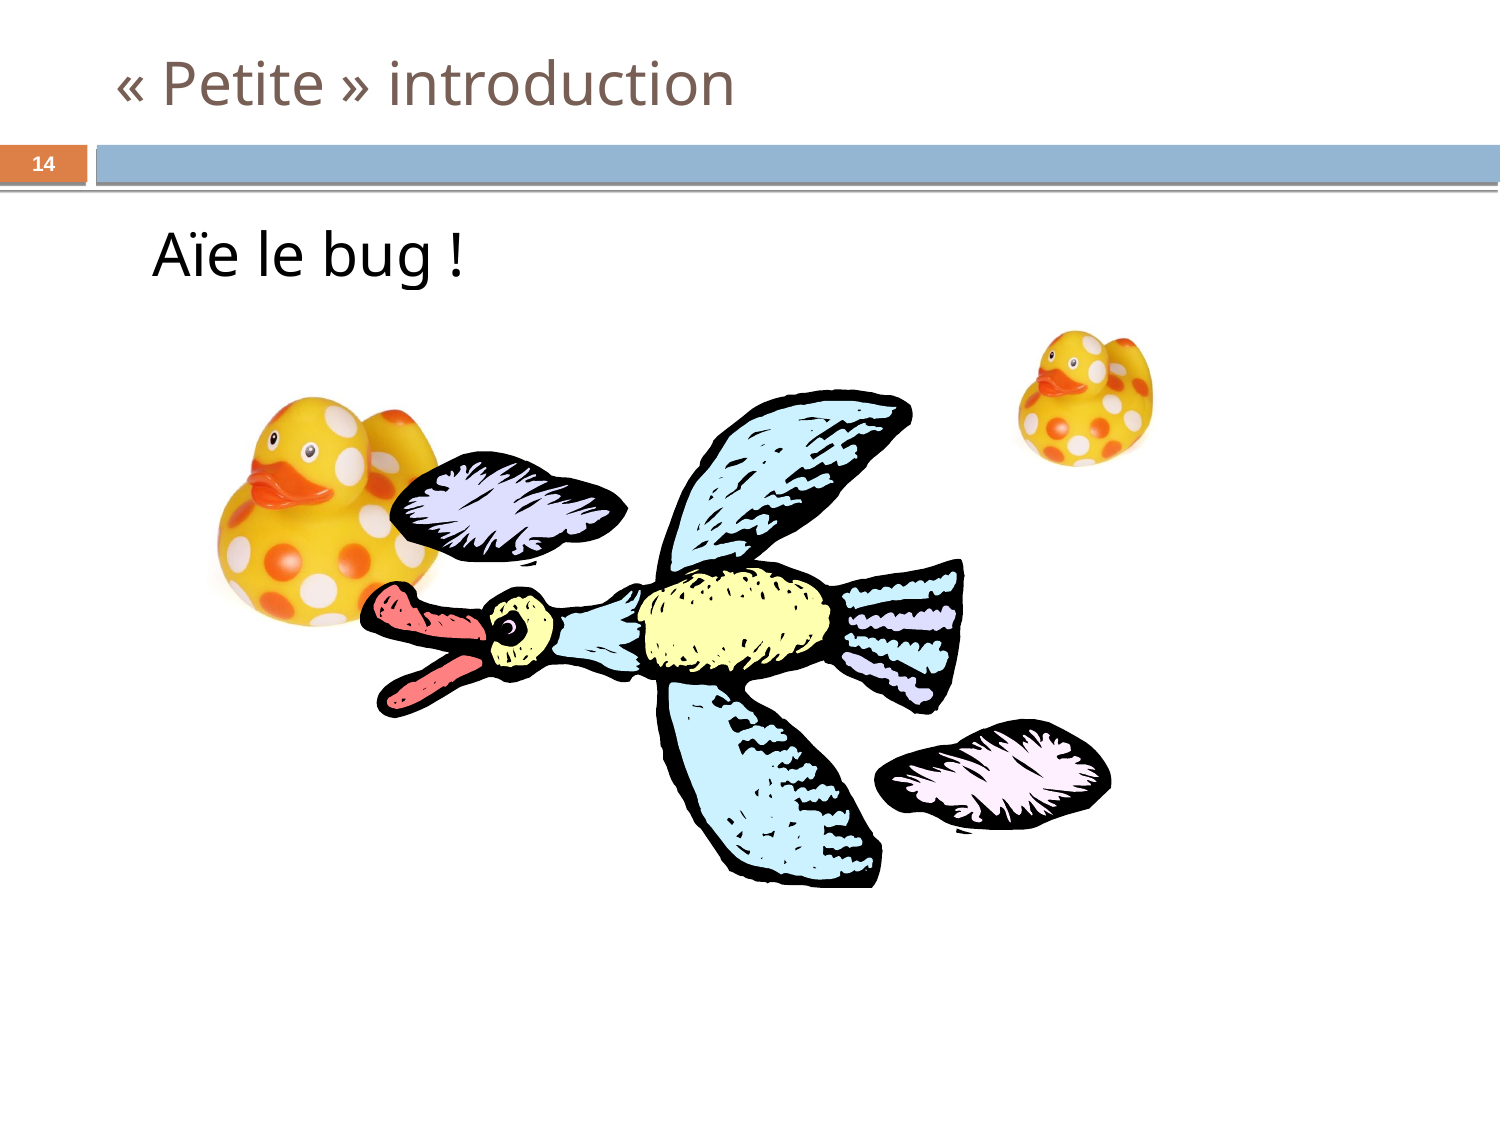

# « Petite » introduction
Aïe le bug !